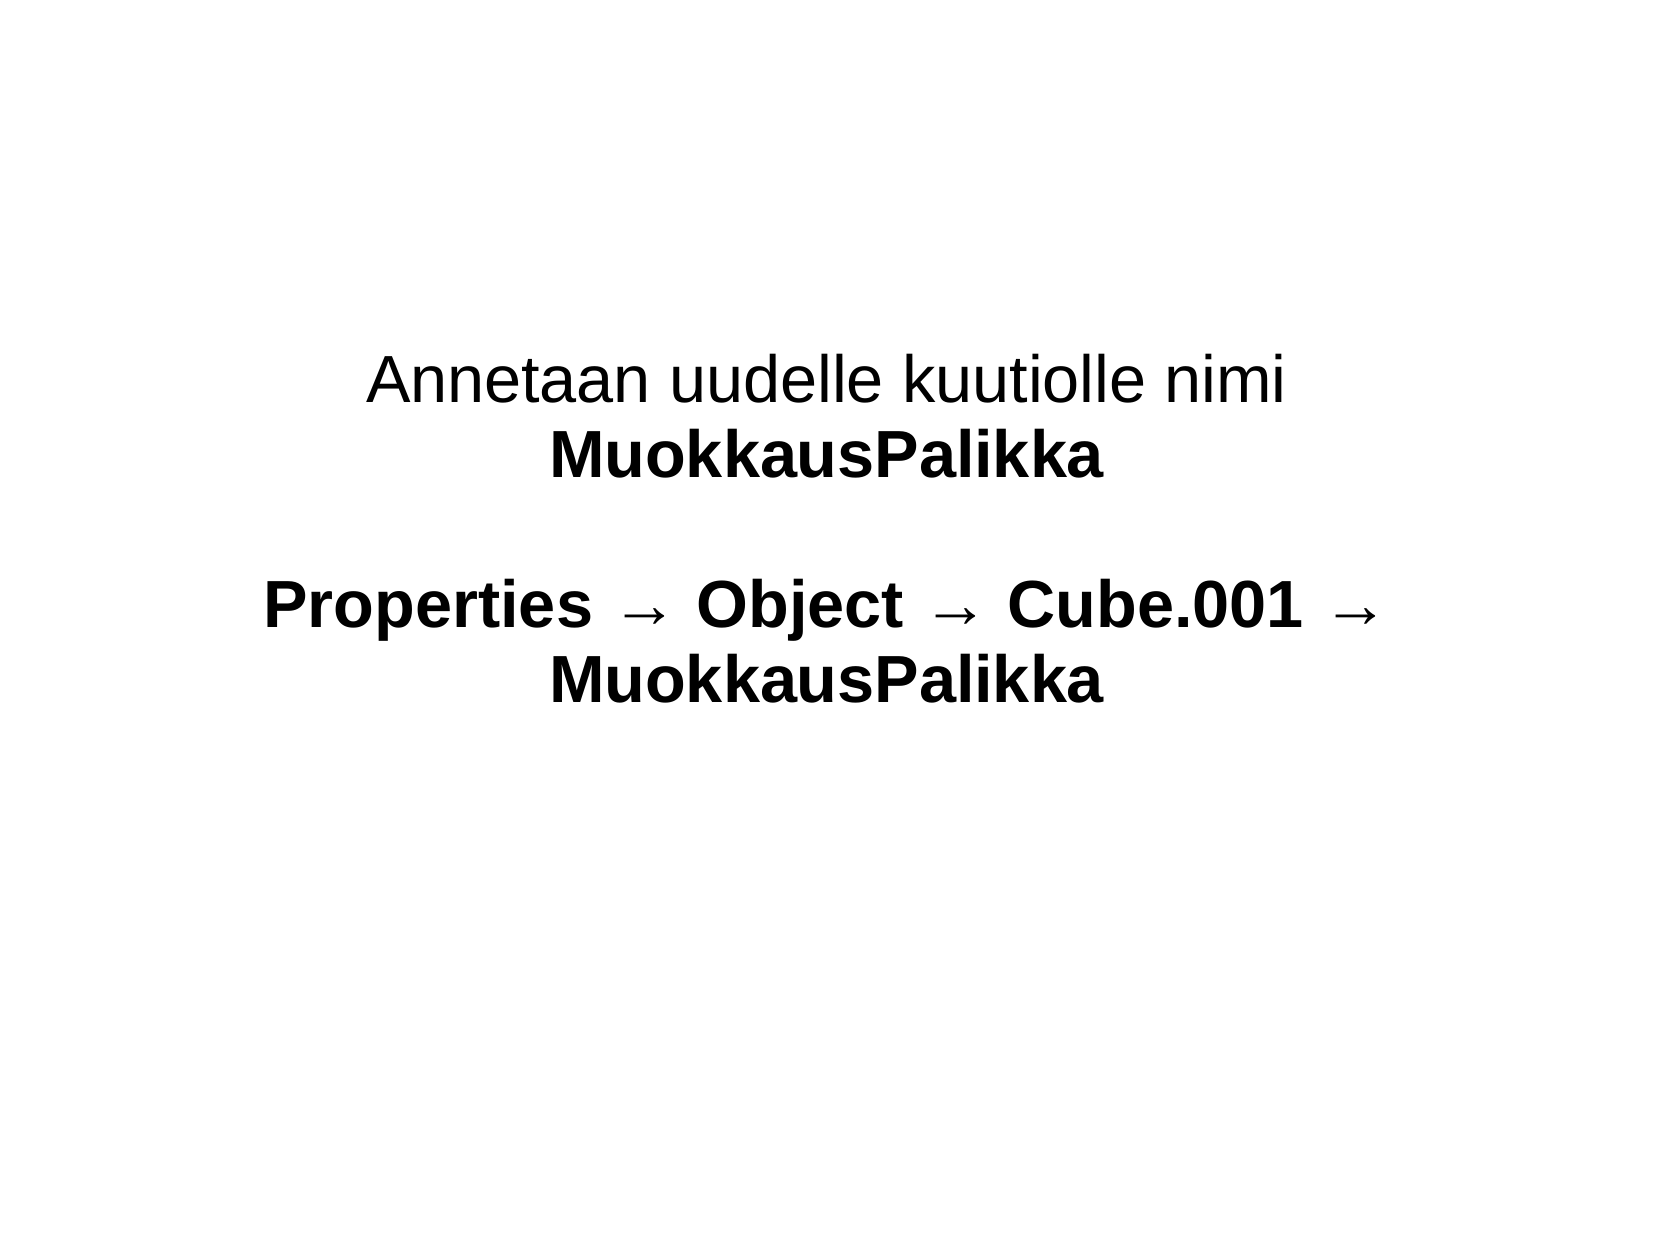

# Annetaan uudelle kuutiolle nimi MuokkausPalikka
Properties → Object → Cube.001 → MuokkausPalikka